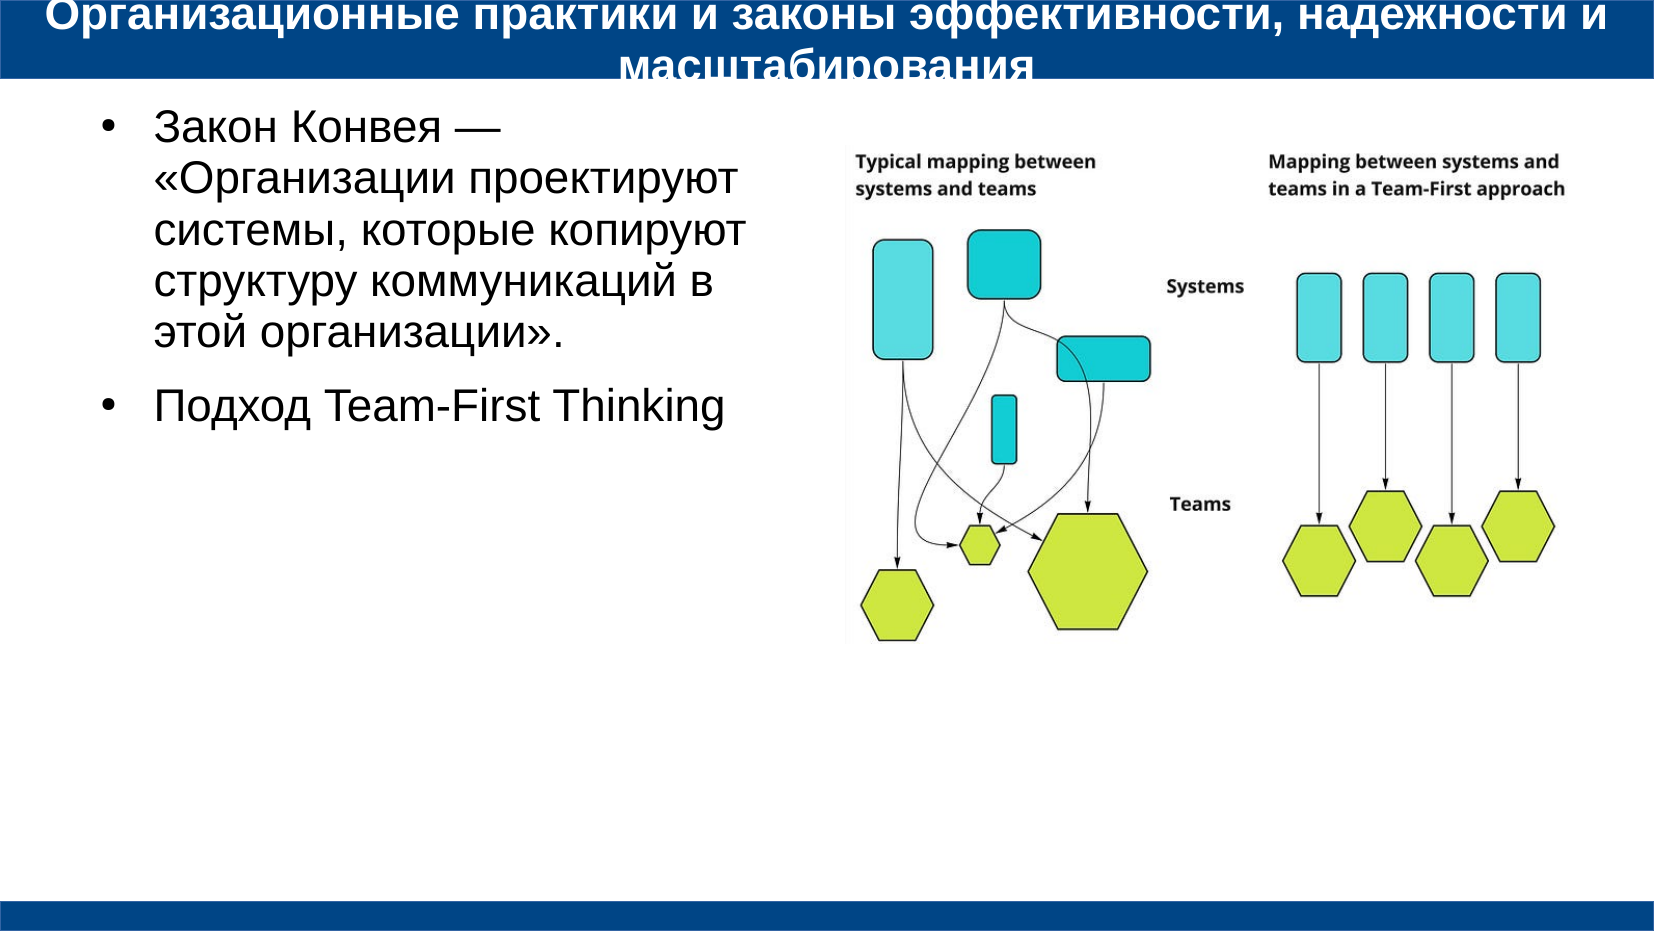

# Организационные практики и законы эффективности, надежности и масштабирования
Закон Конвея — «Организации проектируют системы, которые копируют структуру коммуникаций в этой организации».
Подход Team-First Thinking